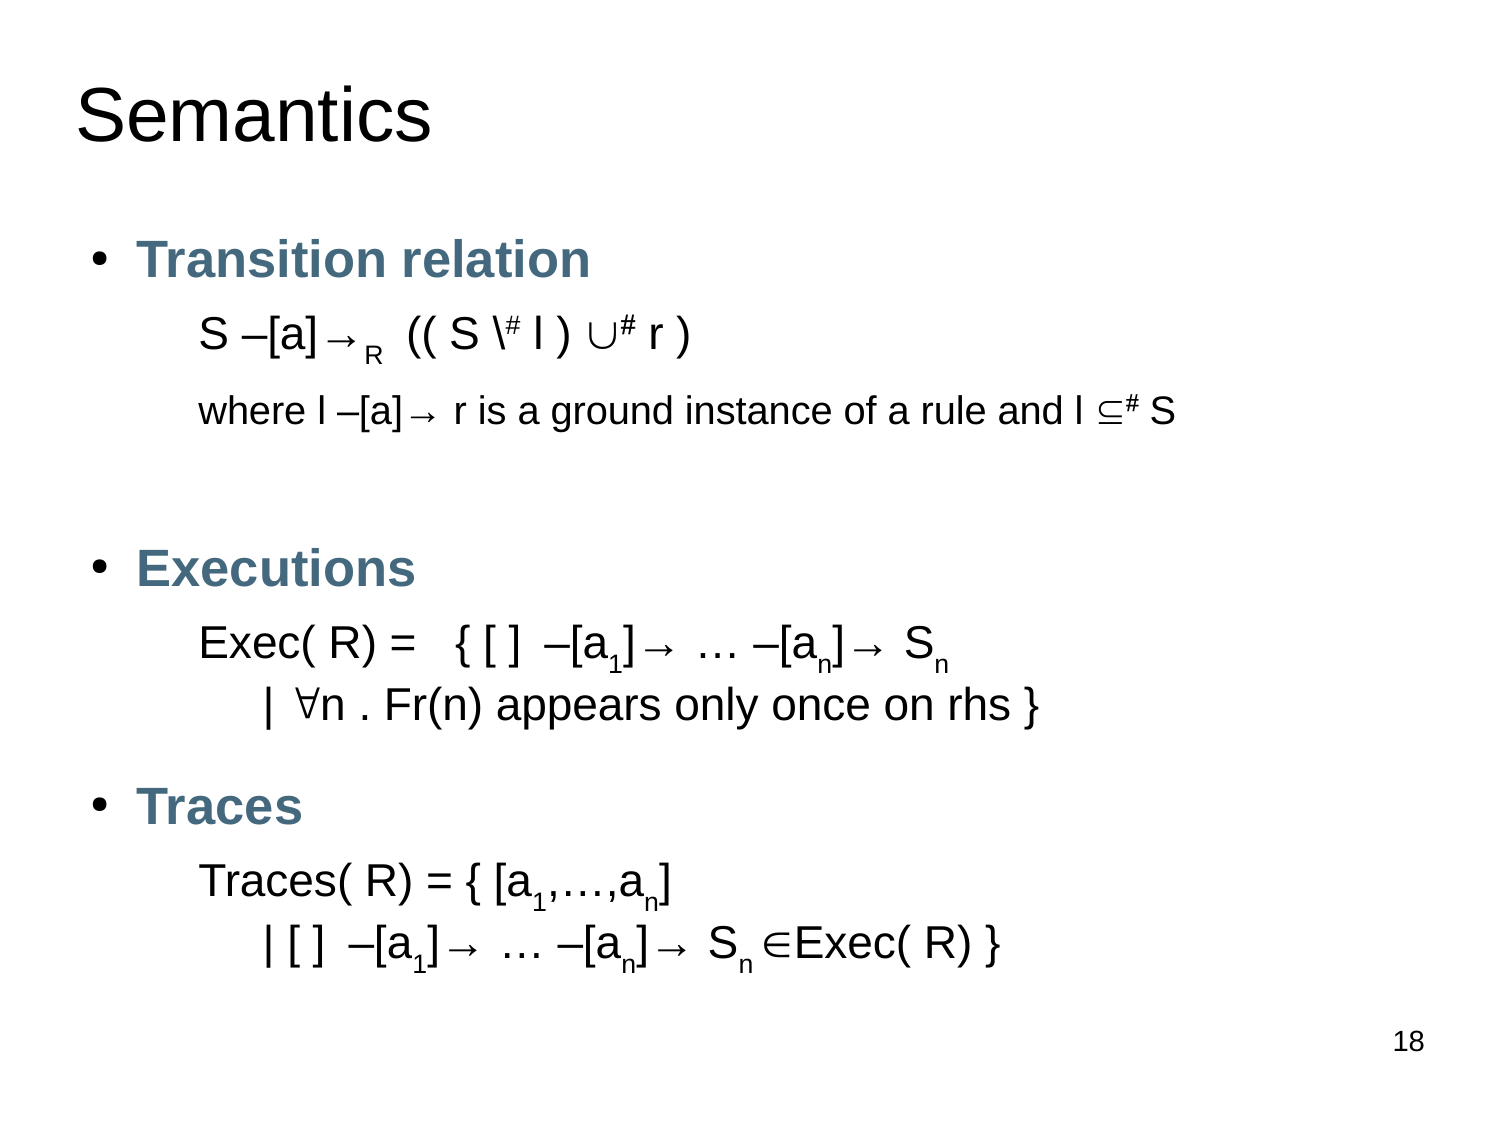

# Semantics
Transition relation
S –[a]→R (( S \# l ) È# r )
where l –[a]→ r is a ground instance of a rule and l Í# S
Executions
Exec( R) = 	{ [ ] –[a1]→ … –[an]→ Sn
				| "n . Fr(n) appears only once on rhs }
Traces
Traces( R) = { [a1,…,an]
											| [ ] –[a1]→ … –[an]→ Sn ÎExec( R) }
18